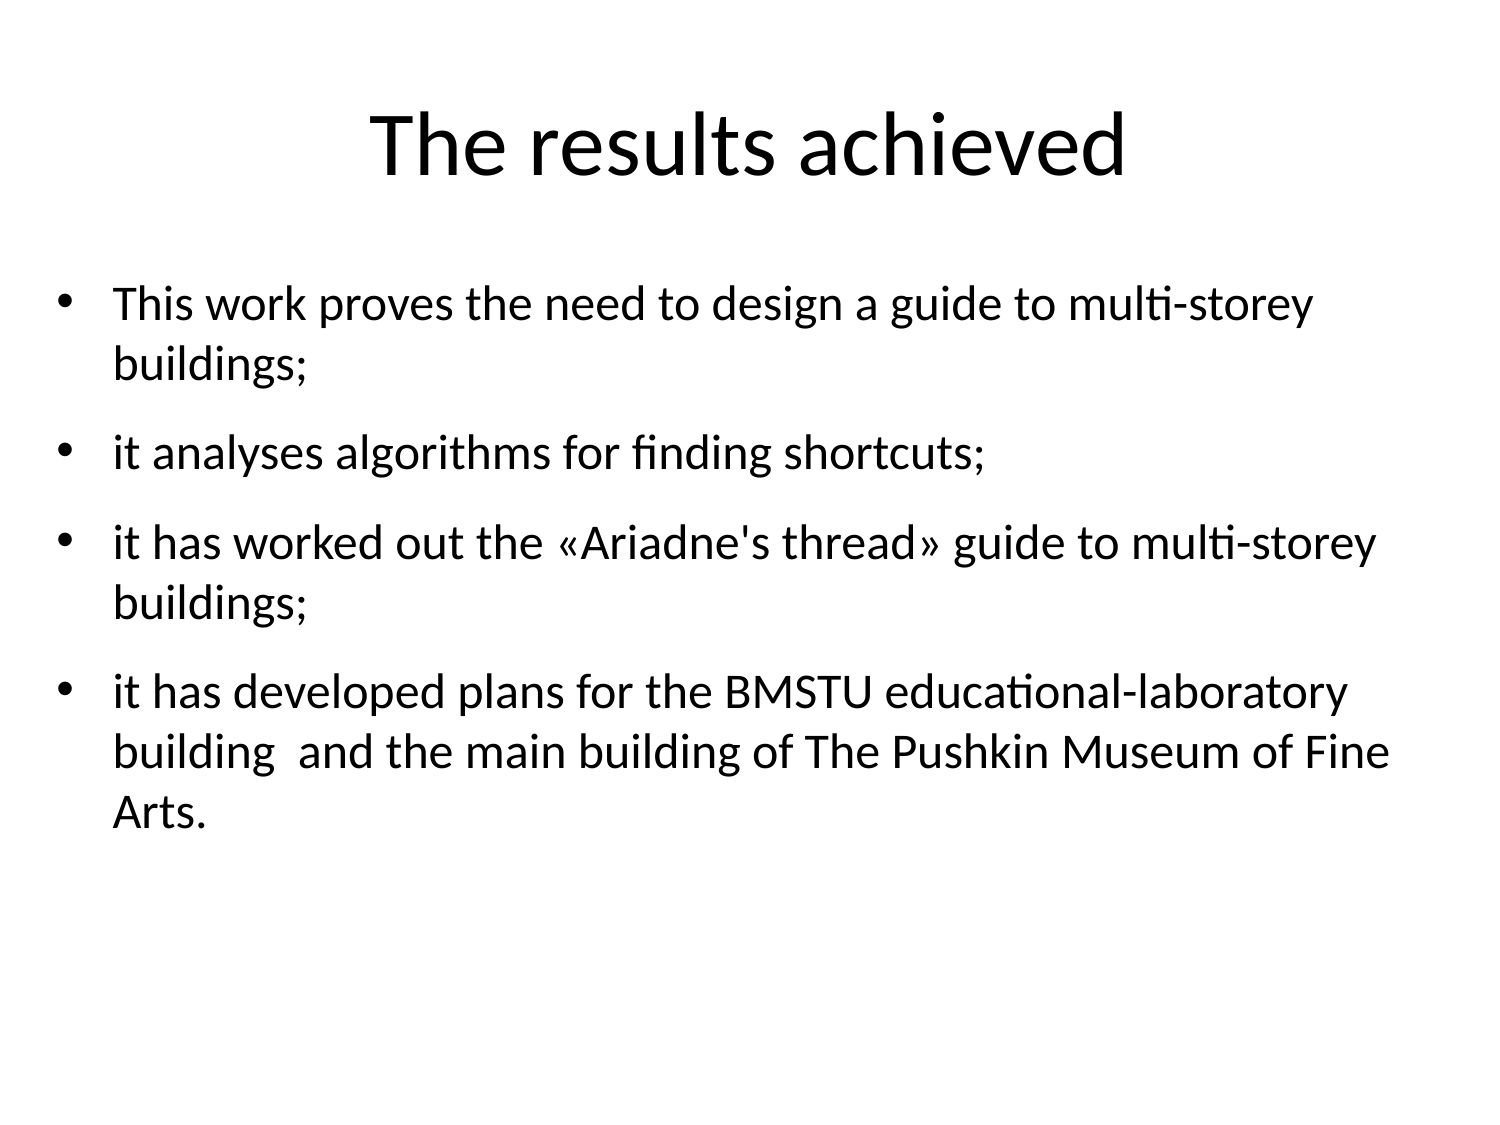

# The results achieved
This work proves the need to design a guide to multi-storey buildings;
it analyses algorithms for finding shortcuts;
it has worked out the «Ariadne's thread» guide to multi-storey buildings;
it has developed plans for the BMSTU educational-laboratory building and the main building of The Pushkin Museum of Fine Arts.